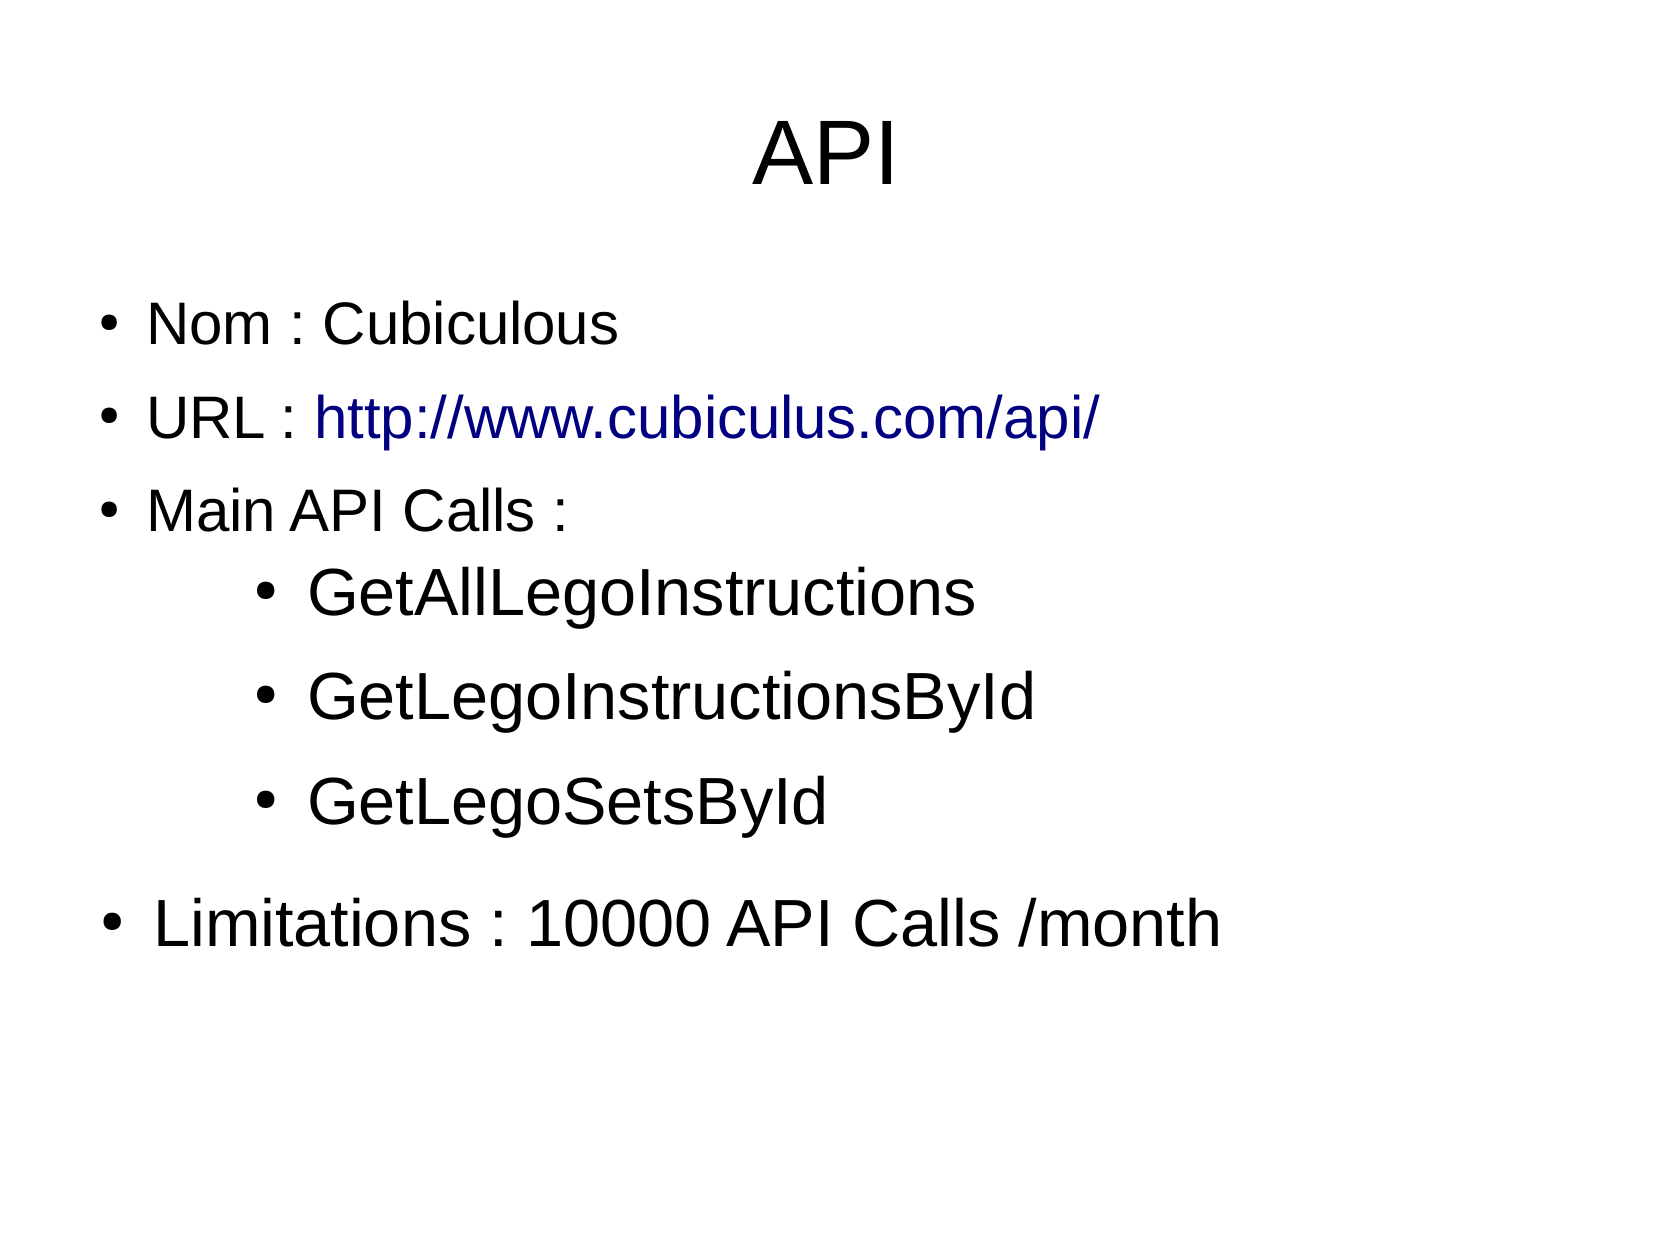

# API
Nom : Cubiculous
URL : http://www.cubiculus.com/api/
Main API Calls :
GetAllLegoInstructions
GetLegoInstructionsById
GetLegoSetsById
Limitations : 10000 API Calls /month